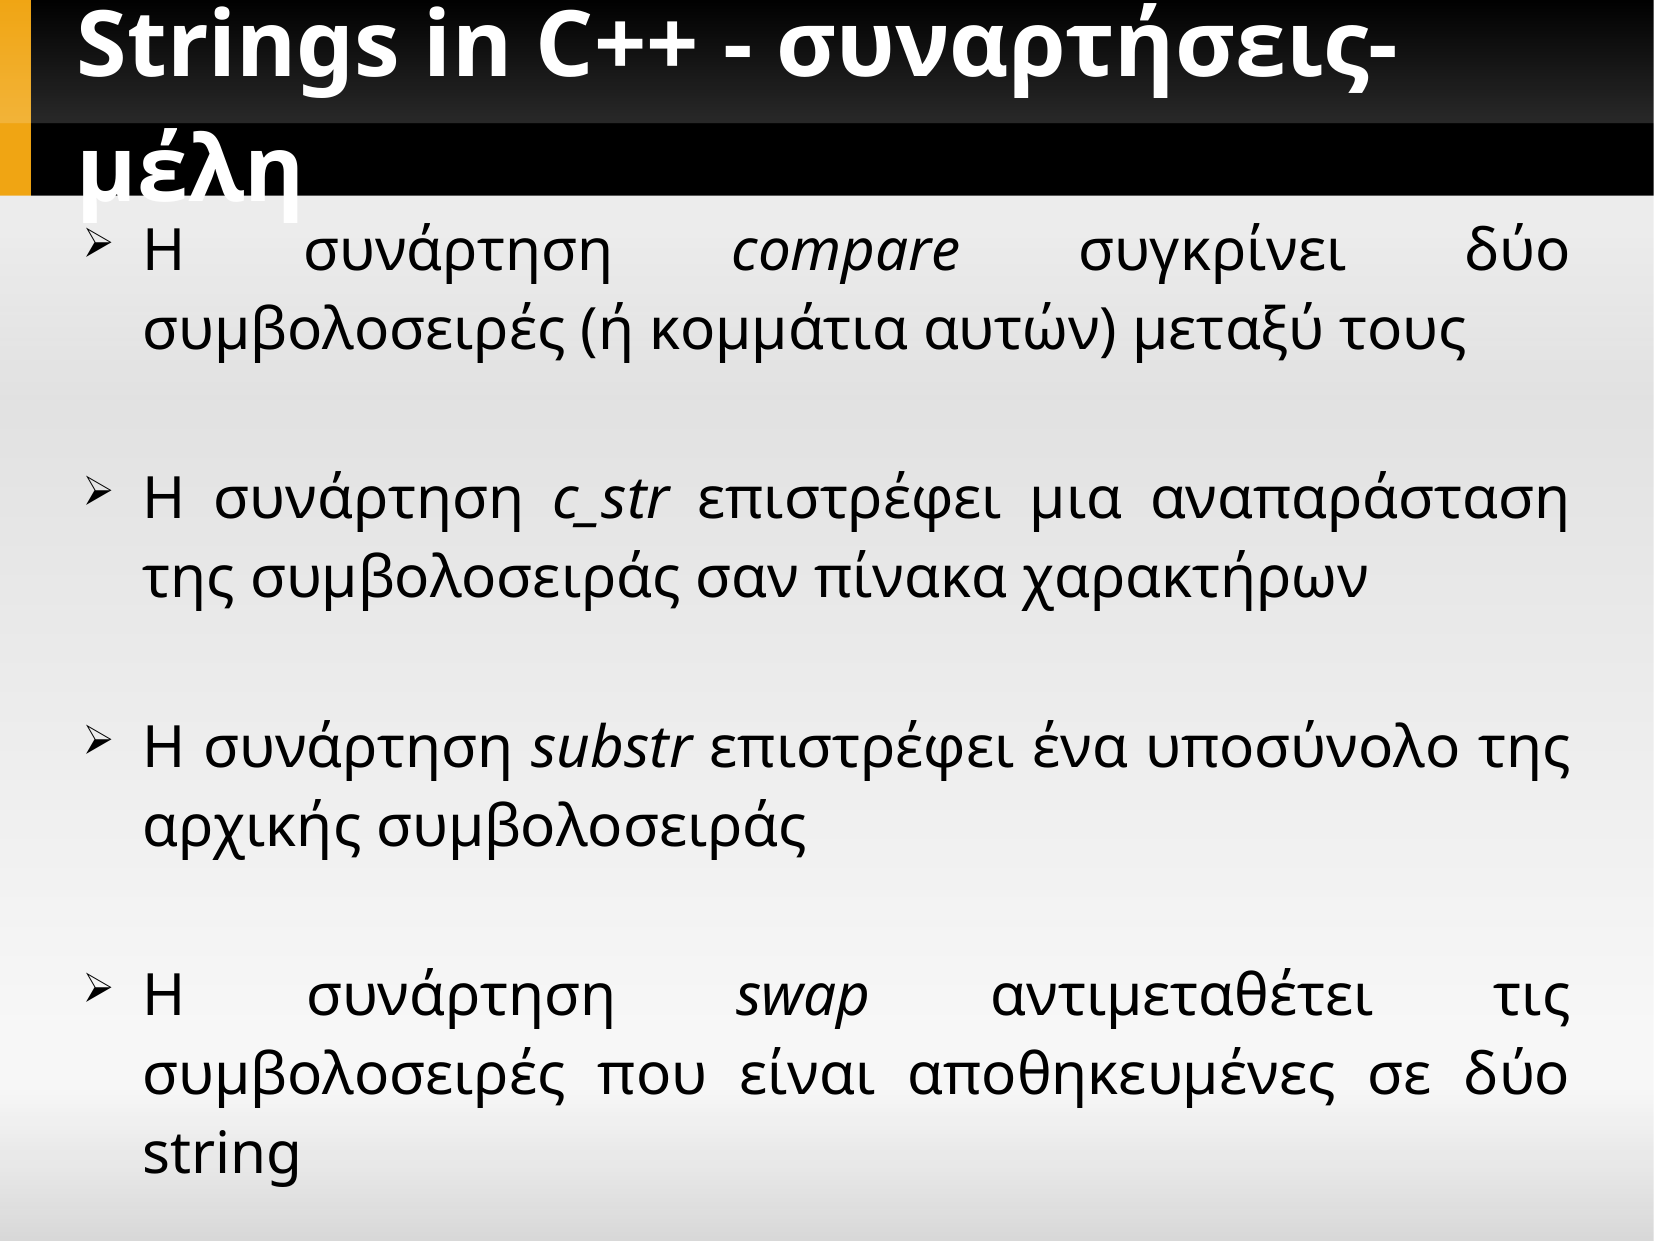

# Strings in C++ - συναρτήσεις-μέλη
Η συνάρτηση compare συγκρίνει δύο συμβολοσειρές (ή κομμάτια αυτών) μεταξύ τους
Η συνάρτηση c_str επιστρέφει μια αναπαράσταση της συμβολοσειράς σαν πίνακα χαρακτήρων
Η συνάρτηση substr επιστρέφει ένα υποσύνολο της αρχικής συμβολοσειράς
Η συνάρτηση swap αντιμεταθέτει τις συμβολοσειρές που είναι αποθηκευμένες σε δύο string